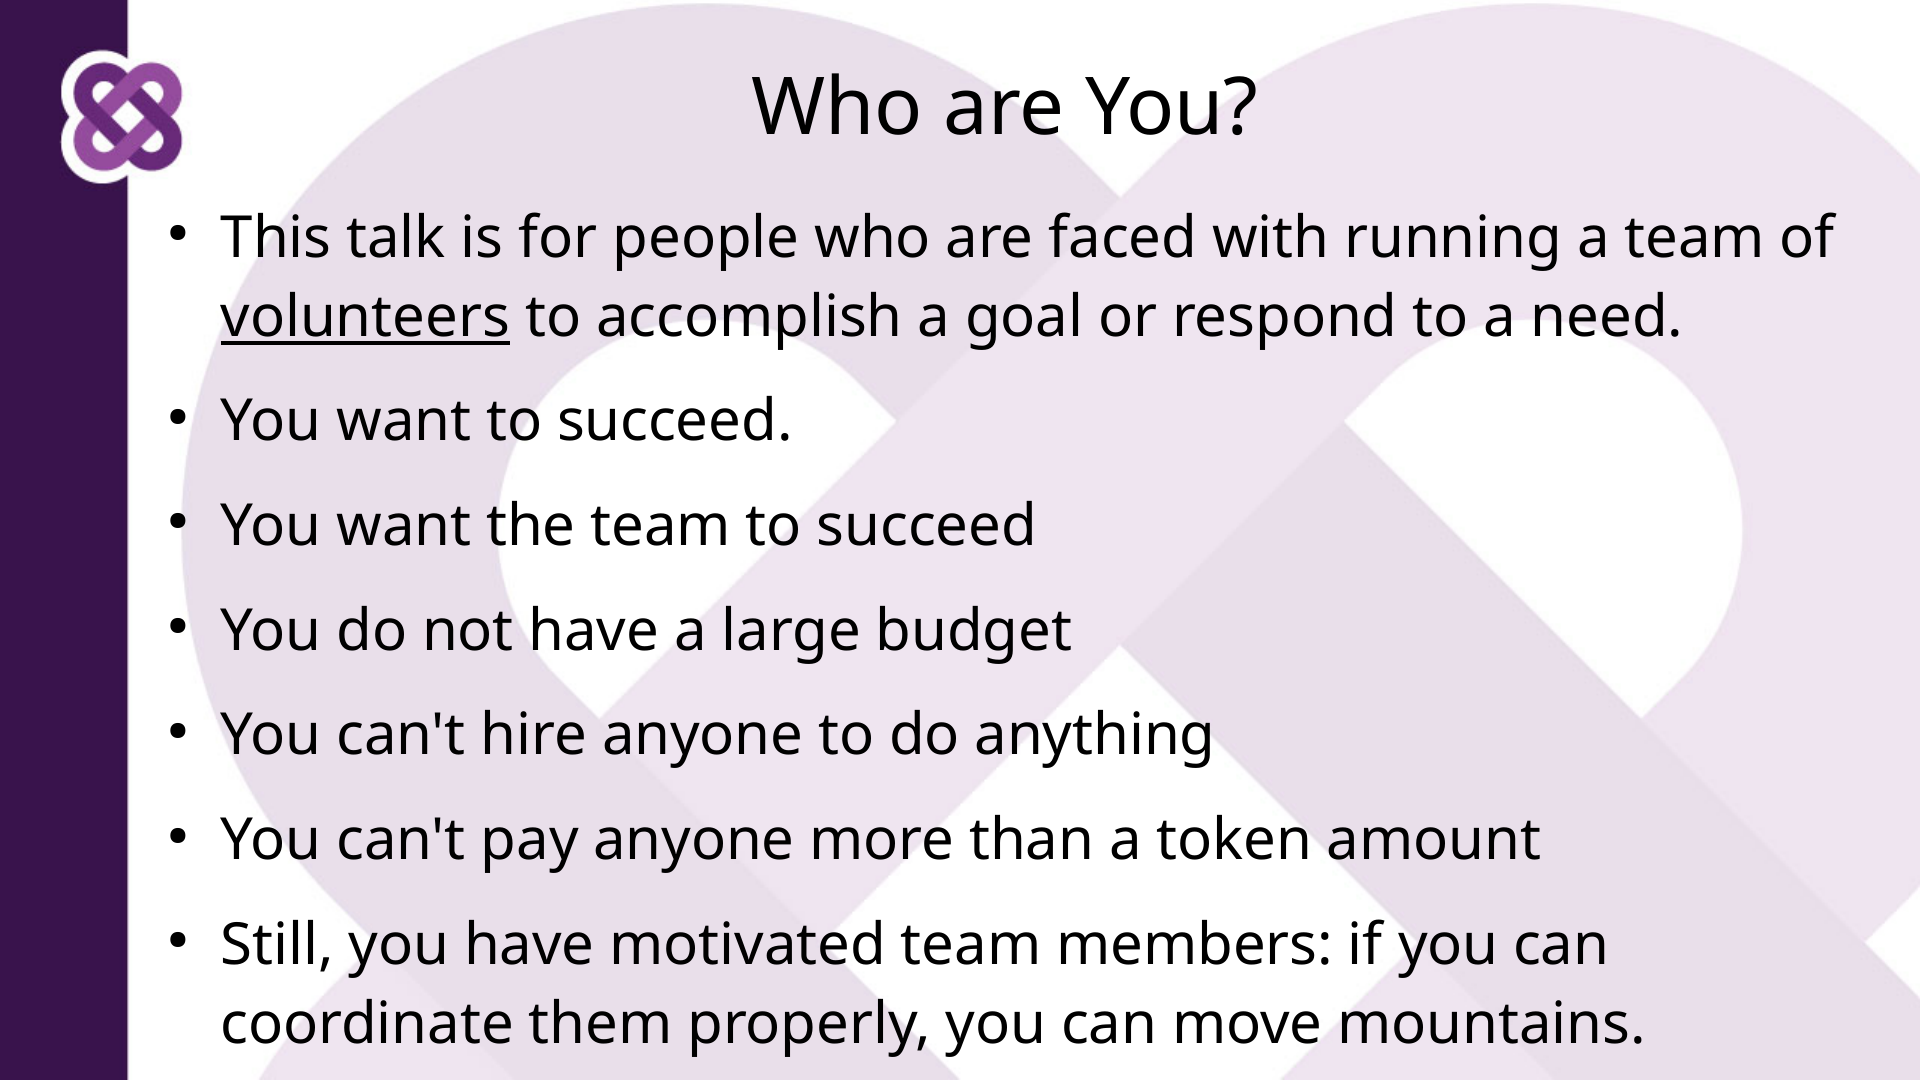

# Who are You?
This talk is for people who are faced with running a team of volunteers to accomplish a goal or respond to a need.
You want to succeed.
You want the team to succeed
You do not have a large budget
You can't hire anyone to do anything
You can't pay anyone more than a token amount
Still, you have motivated team members: if you can coordinate them properly, you can move mountains.